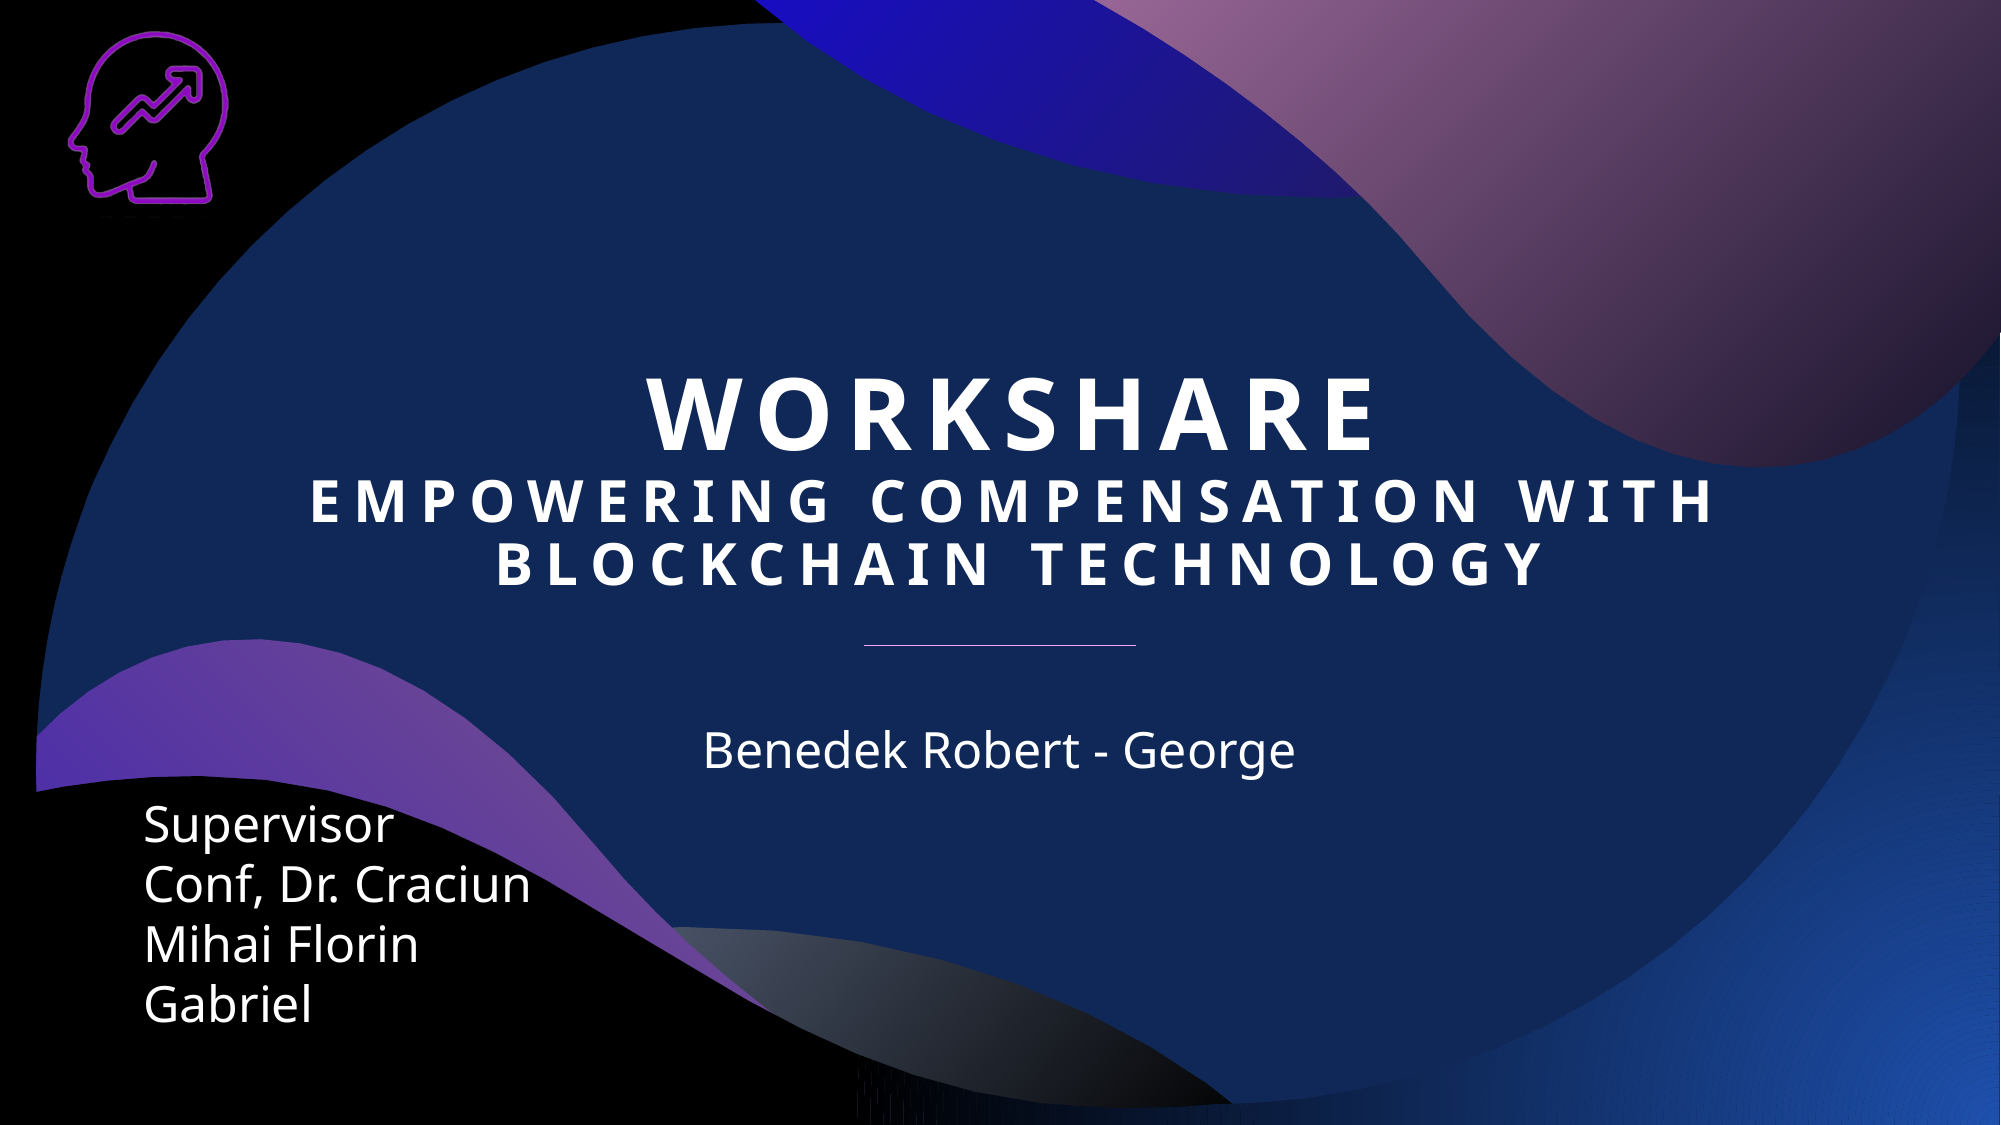

# WorkShare Empowering Compensation with Blockchain Technology
Benedek Robert - George
Supervisor
Conf, Dr. Craciun Mihai Florin Gabriel